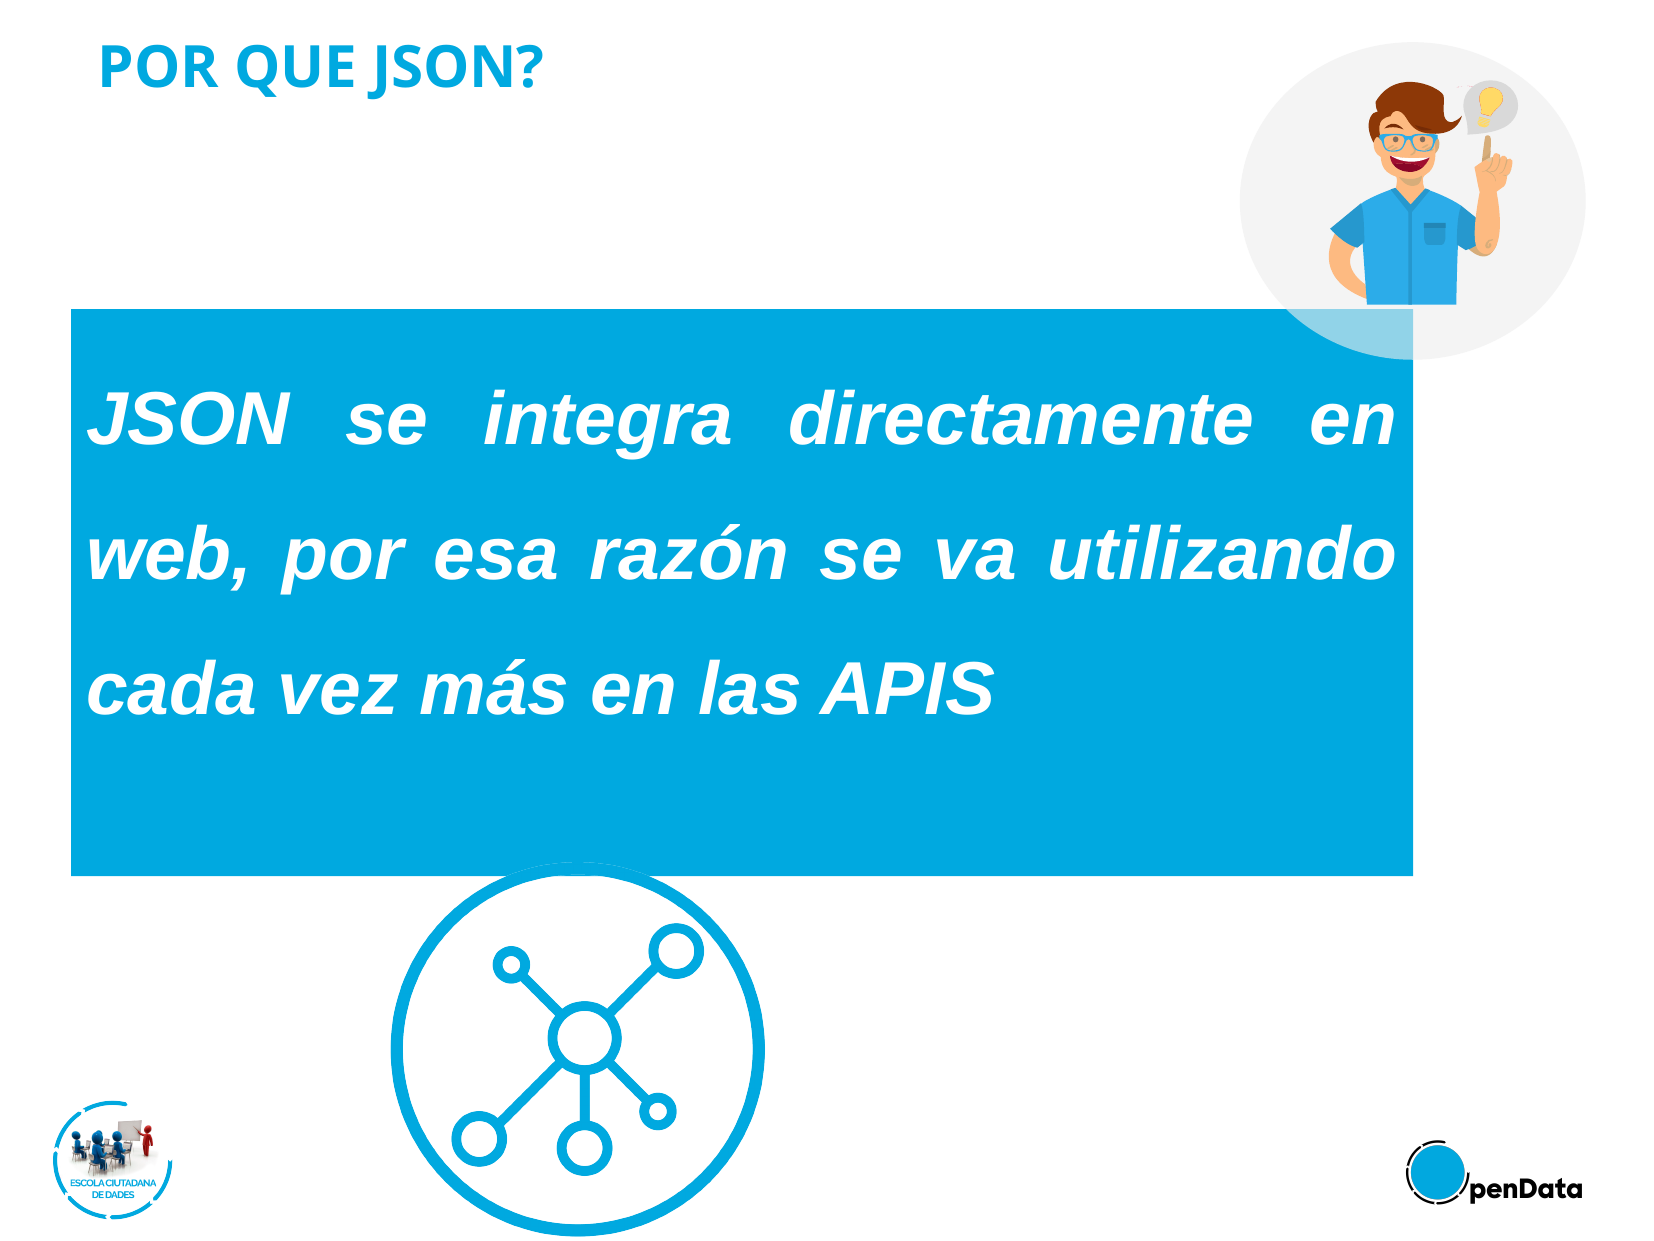

# POR QUE JSON?
JSON se integra directamente en web, por esa razón se va utilizando cada vez más en las APIS